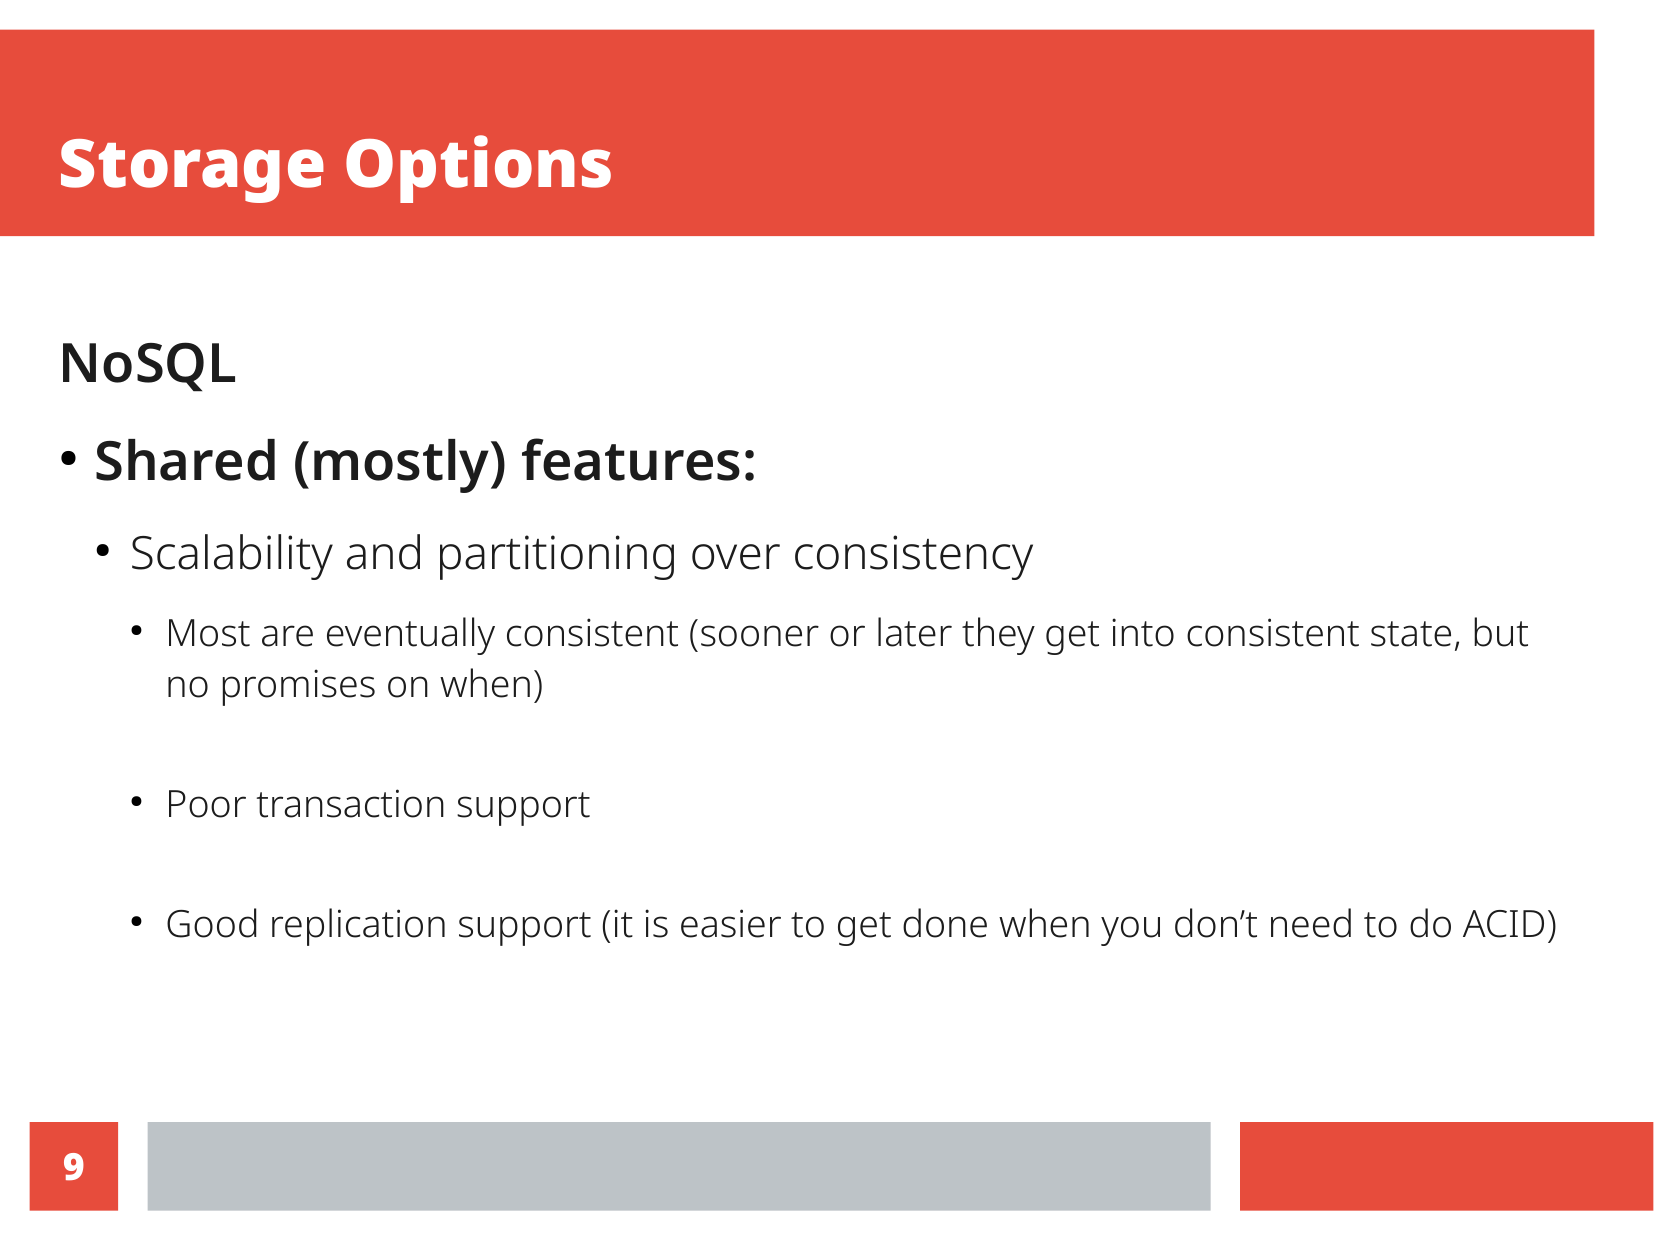

# Storage Options
NoSQL
Shared (mostly) features:
Scalability and partitioning over consistency
Most are eventually consistent (sooner or later they get into consistent state, but no promises on when)
Poor transaction support
Good replication support (it is easier to get done when you don’t need to do ACID)
9